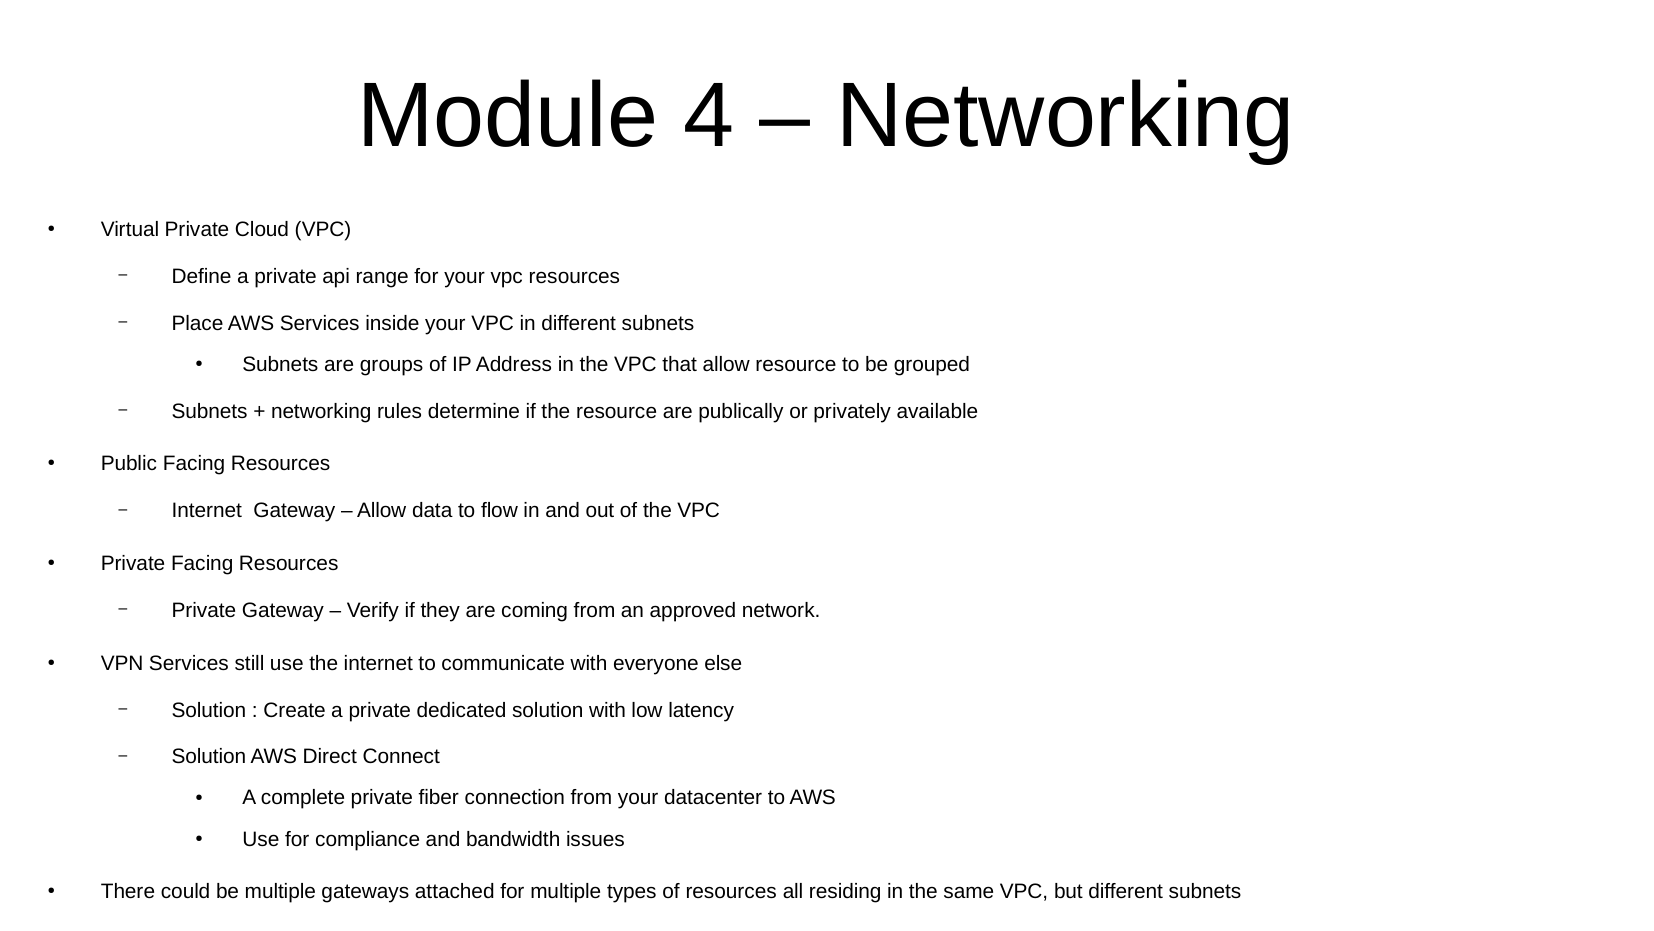

# Module 4 – Networking
Virtual Private Cloud (VPC)
Define a private api range for your vpc resources
Place AWS Services inside your VPC in different subnets
Subnets are groups of IP Address in the VPC that allow resource to be grouped
Subnets + networking rules determine if the resource are publically or privately available
Public Facing Resources
Internet Gateway – Allow data to flow in and out of the VPC
Private Facing Resources
Private Gateway – Verify if they are coming from an approved network.
VPN Services still use the internet to communicate with everyone else
Solution : Create a private dedicated solution with low latency
Solution AWS Direct Connect
A complete private fiber connection from your datacenter to AWS
Use for compliance and bandwidth issues
There could be multiple gateways attached for multiple types of resources all residing in the same VPC, but different subnets